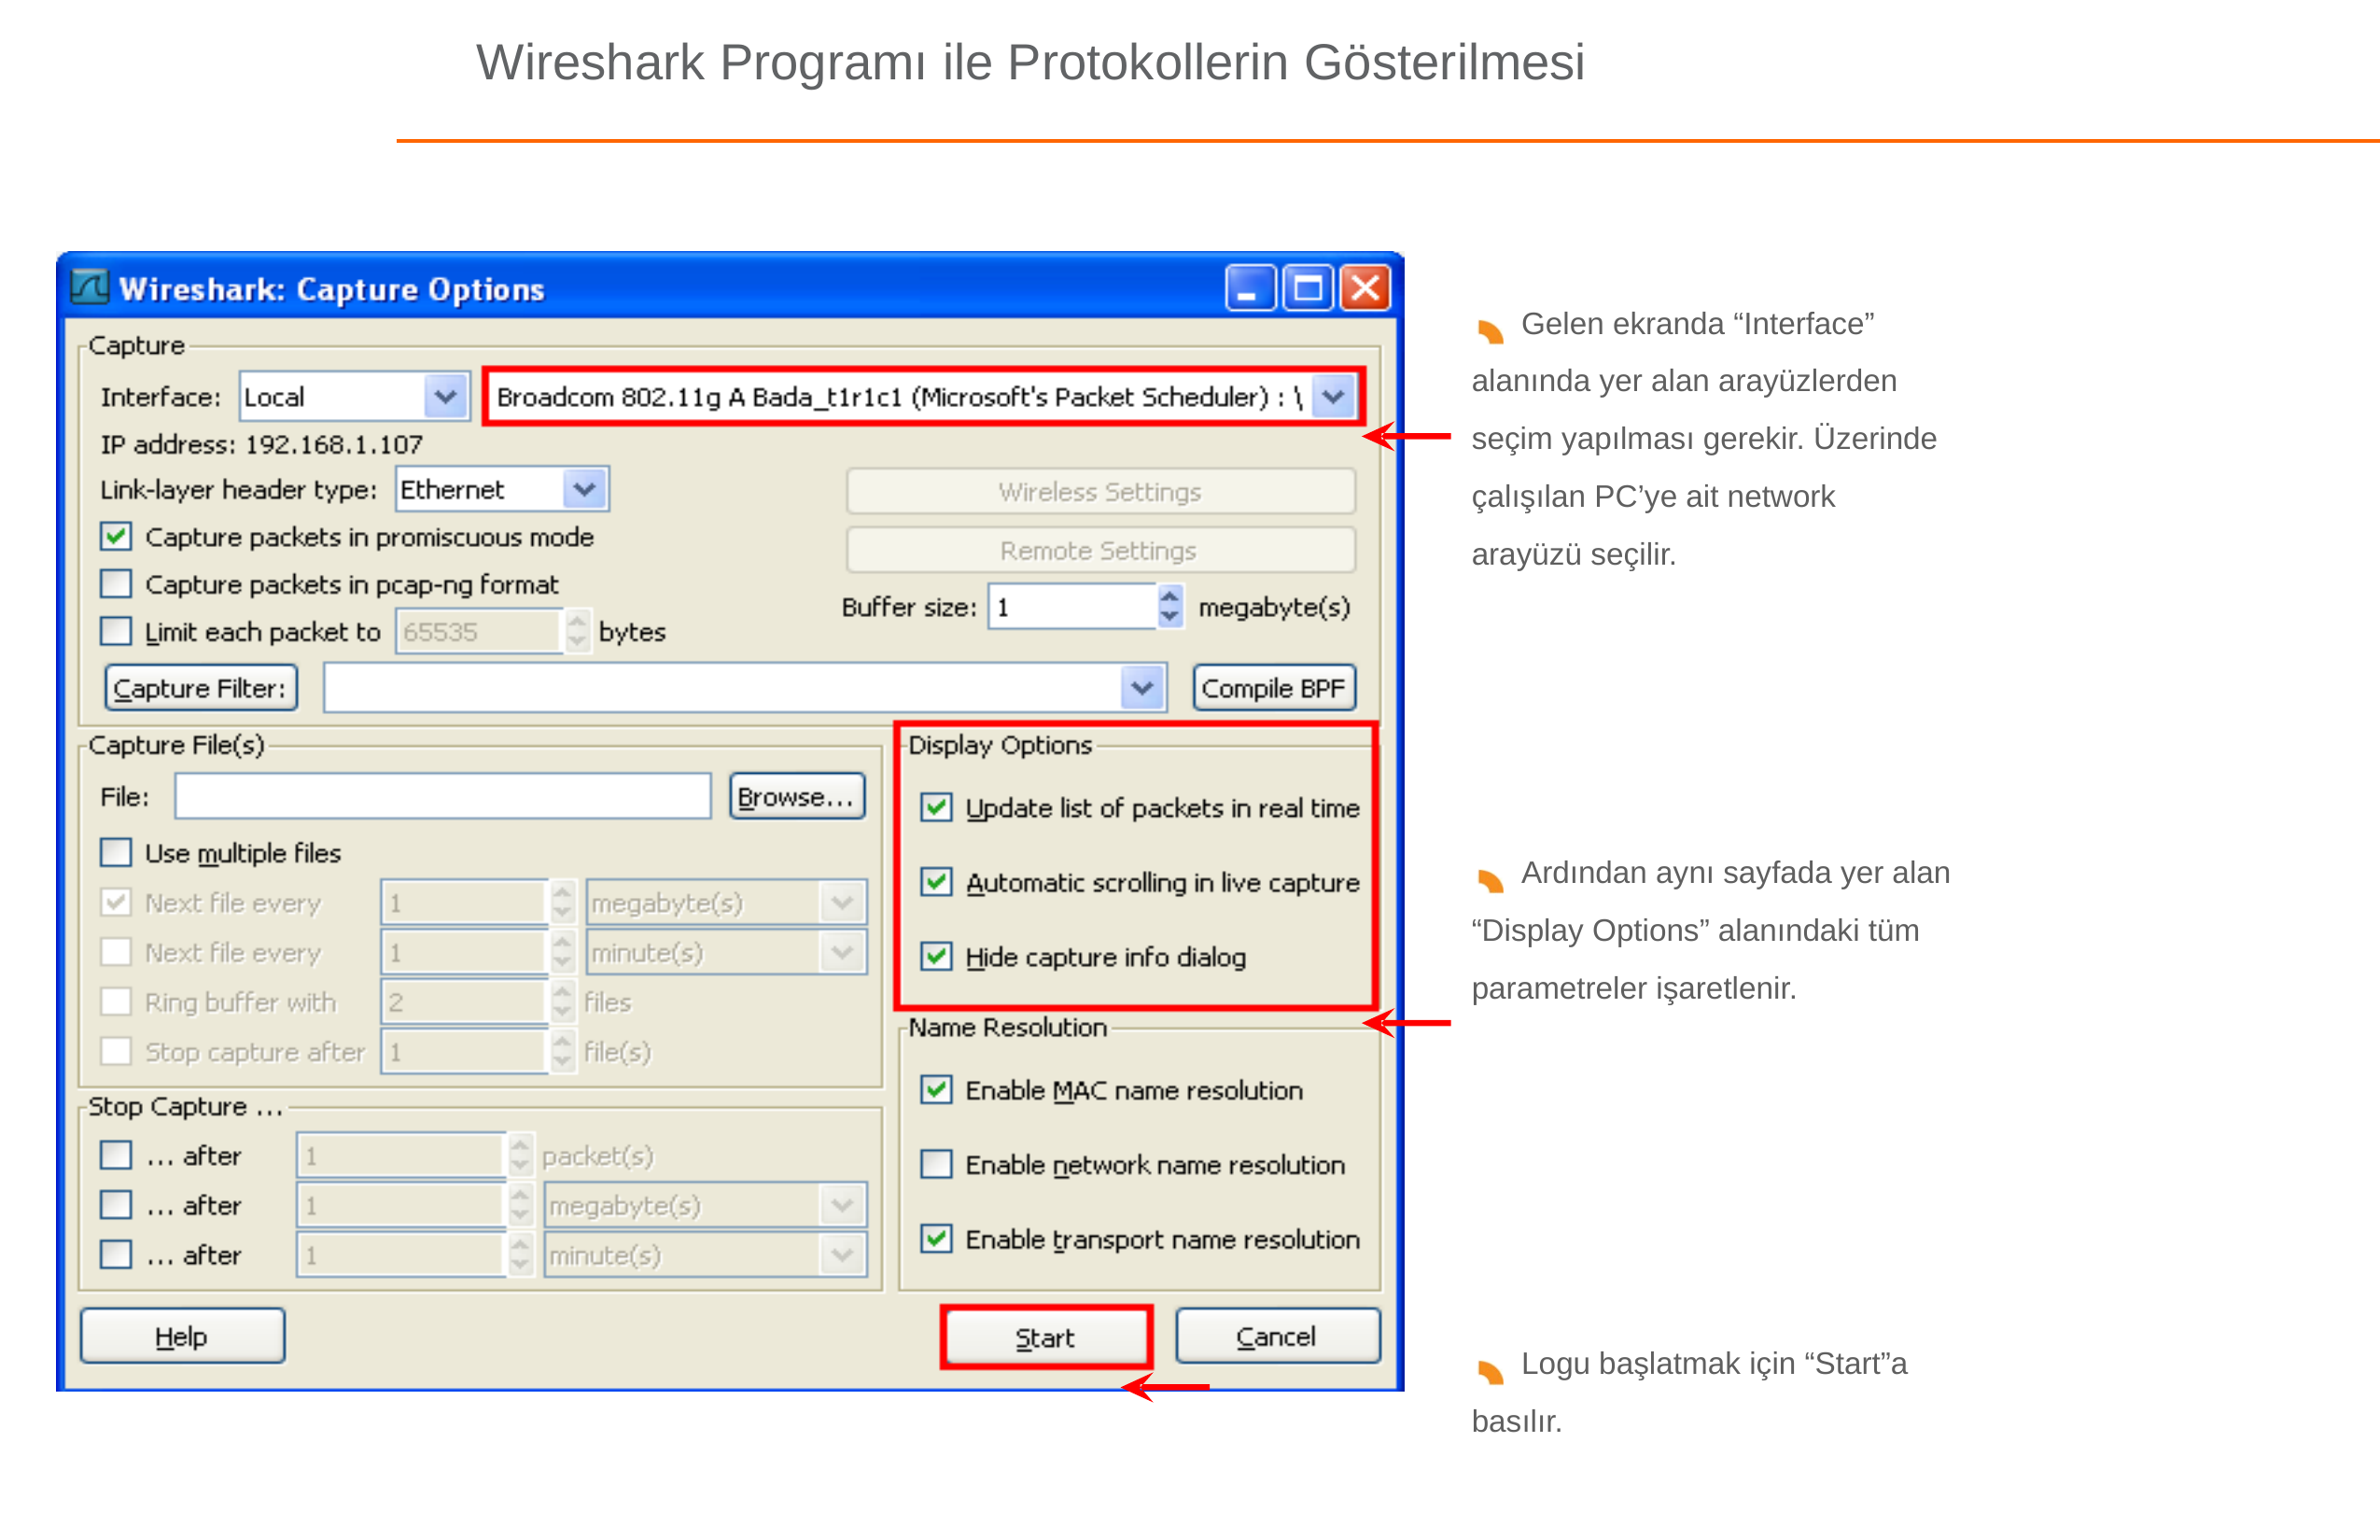

Wireshark Programı ile Protokollerin Gösterilmesi
 Gelen ekranda “Interface”
alanında yer alan arayüzlerden
seçim yapılması gerekir. Üzerinde
çalışılan PC’ye ait network
arayüzü seçilir.
 Ardından aynı sayfada yer alan
“Display Options” alanındaki tüm
parametreler işaretlenir.
 Logu başlatmak için “Start”a
basılır.